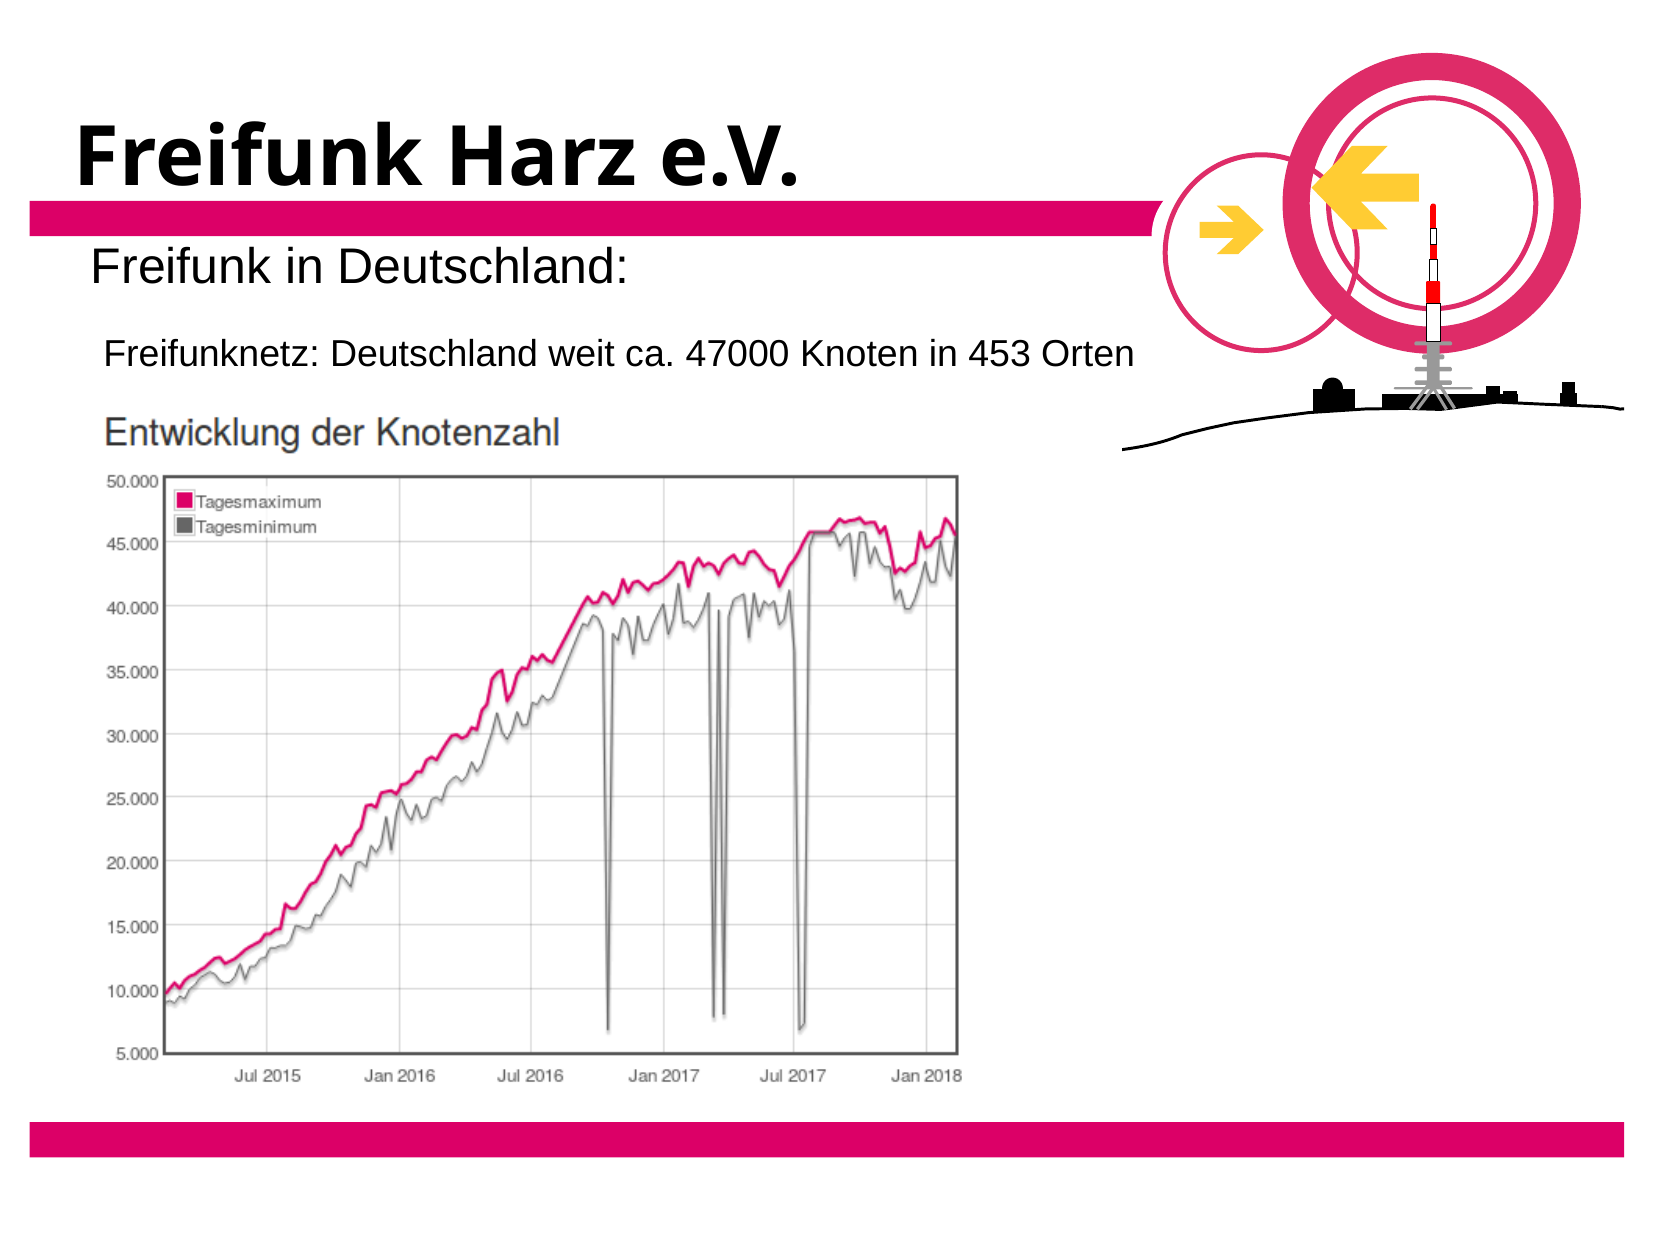

# Freifunk in Deutschland:
Freifunknetz: Deutschland weit ca. 47000 Knoten in 453 Orten